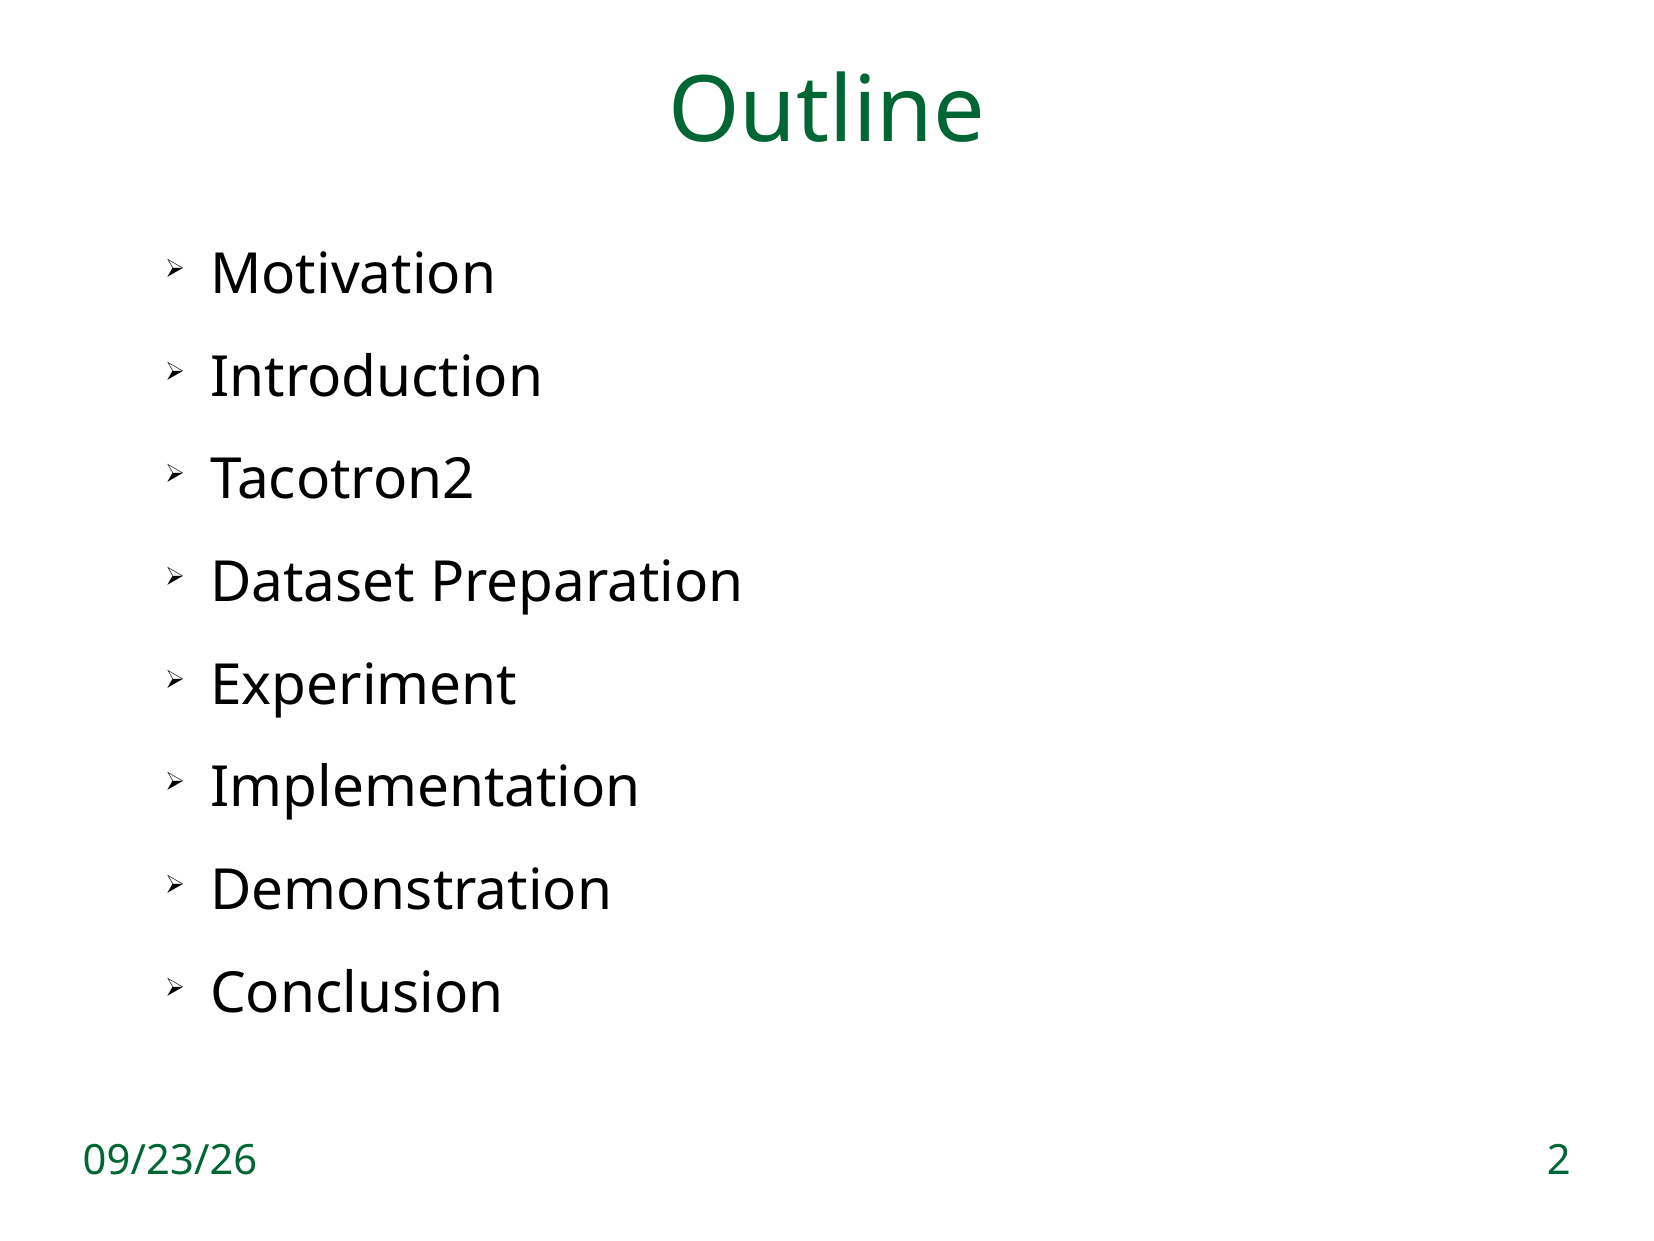

# Outline
Motivation
Introduction
Tacotron2
Dataset Preparation
Experiment
Implementation
Demonstration
Conclusion
2